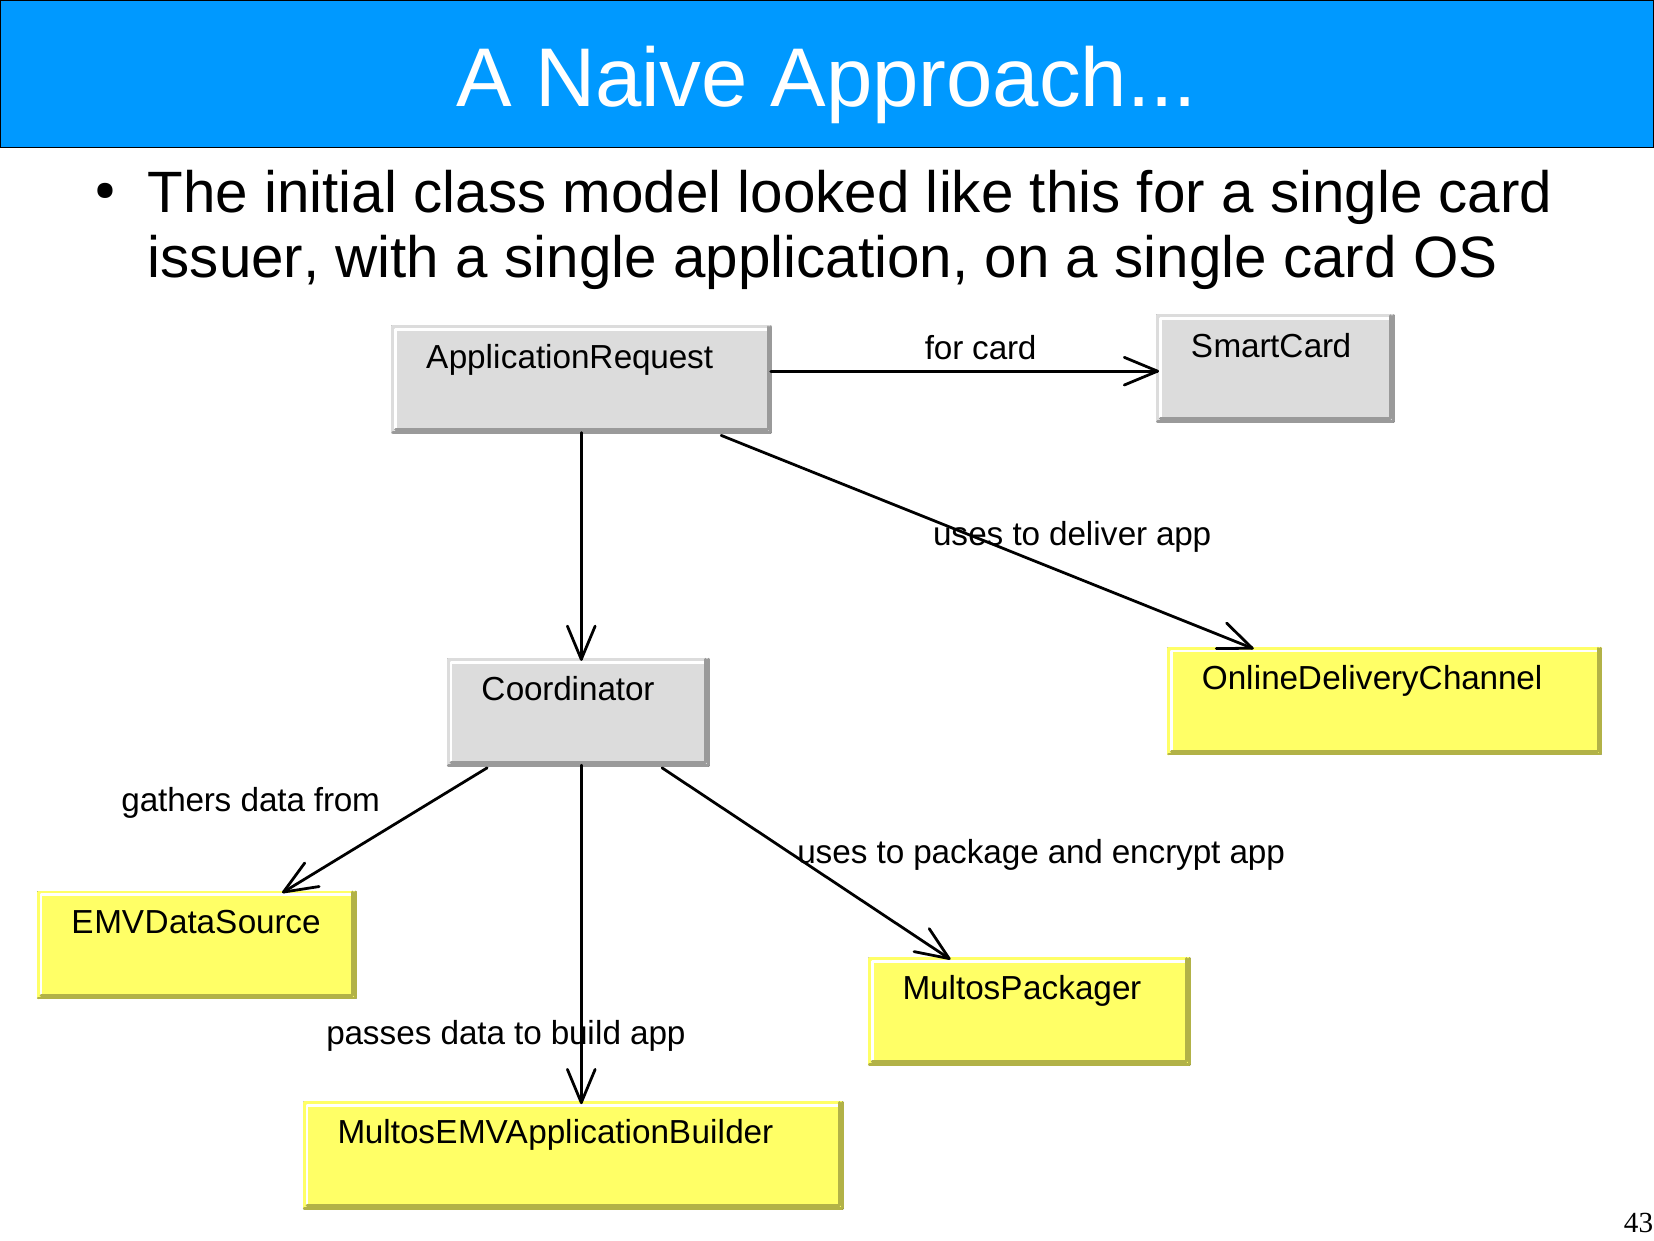

# A Naive Approach...
The initial class model looked like this for a single card issuer, with a single application, on a single card OS
43